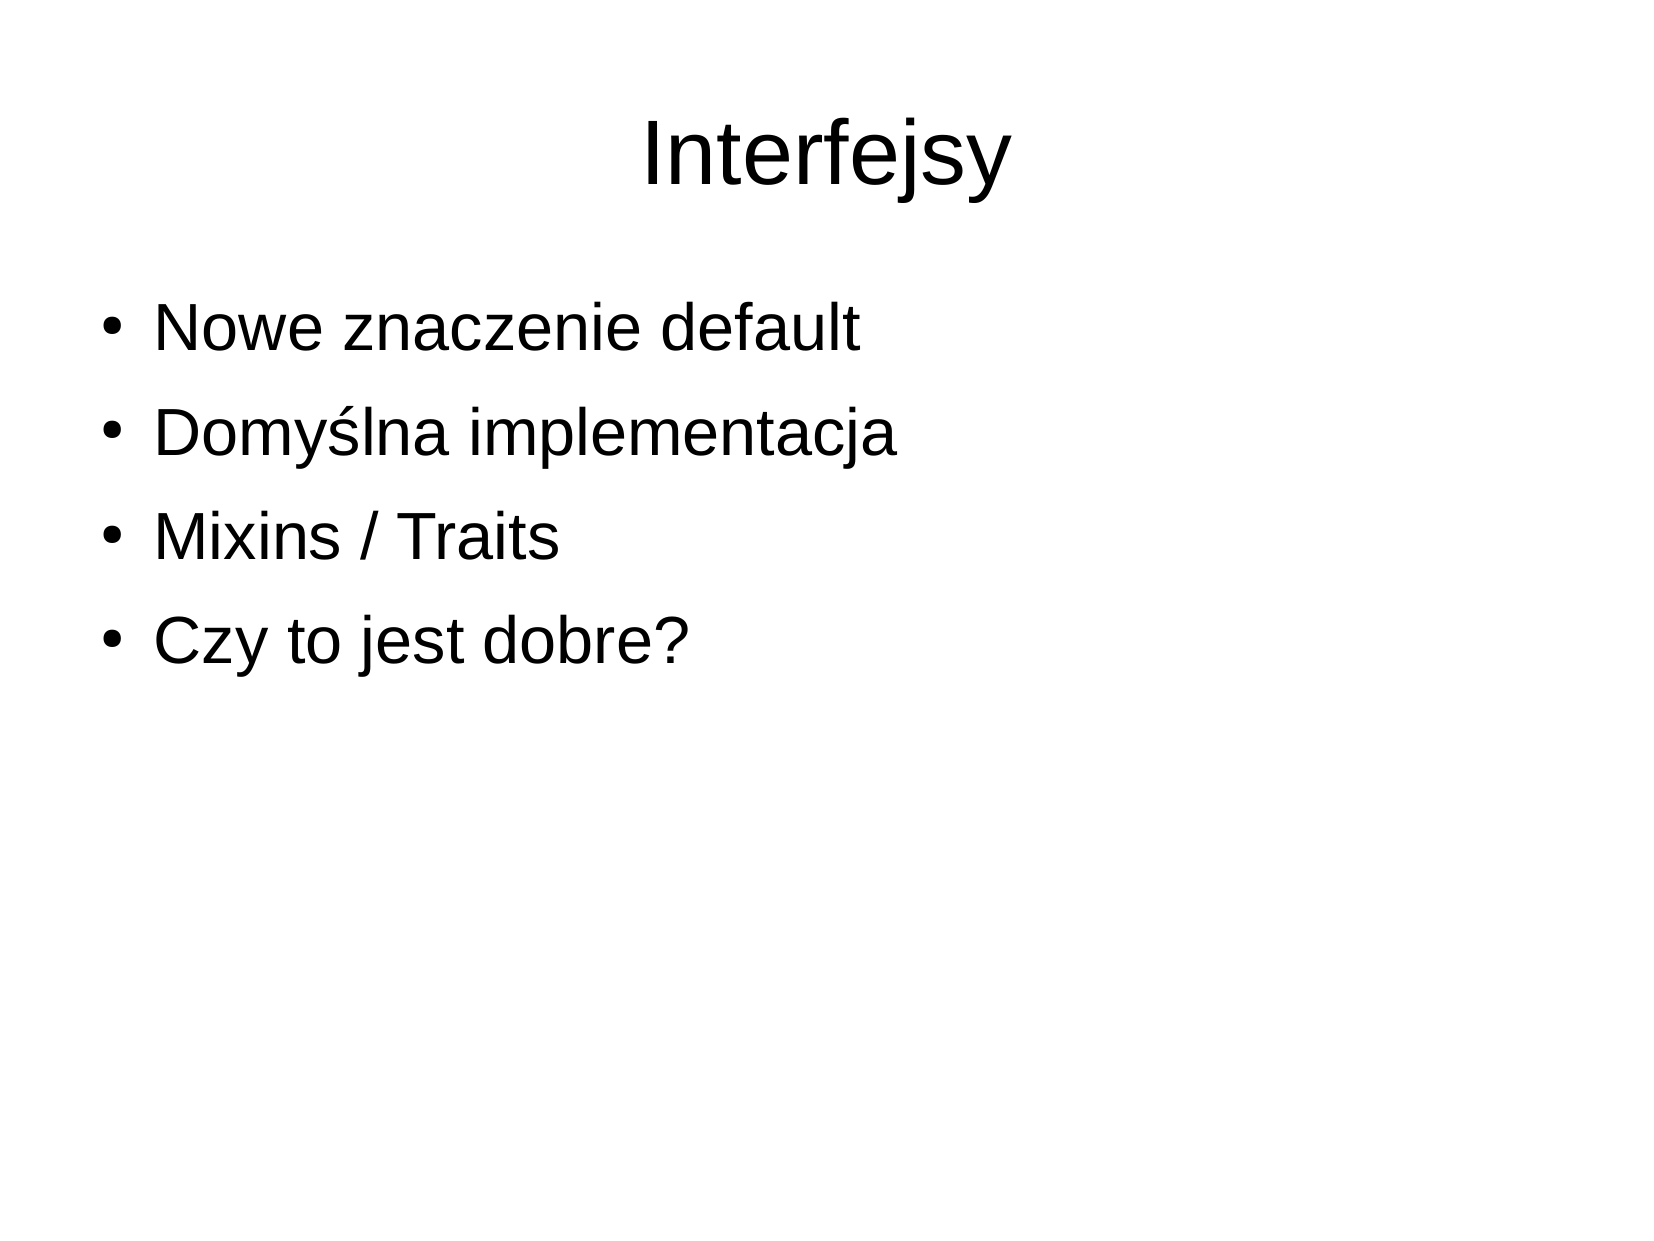

# Interfejsy
Nowe znaczenie default
Domyślna implementacja
Mixins / Traits
Czy to jest dobre?